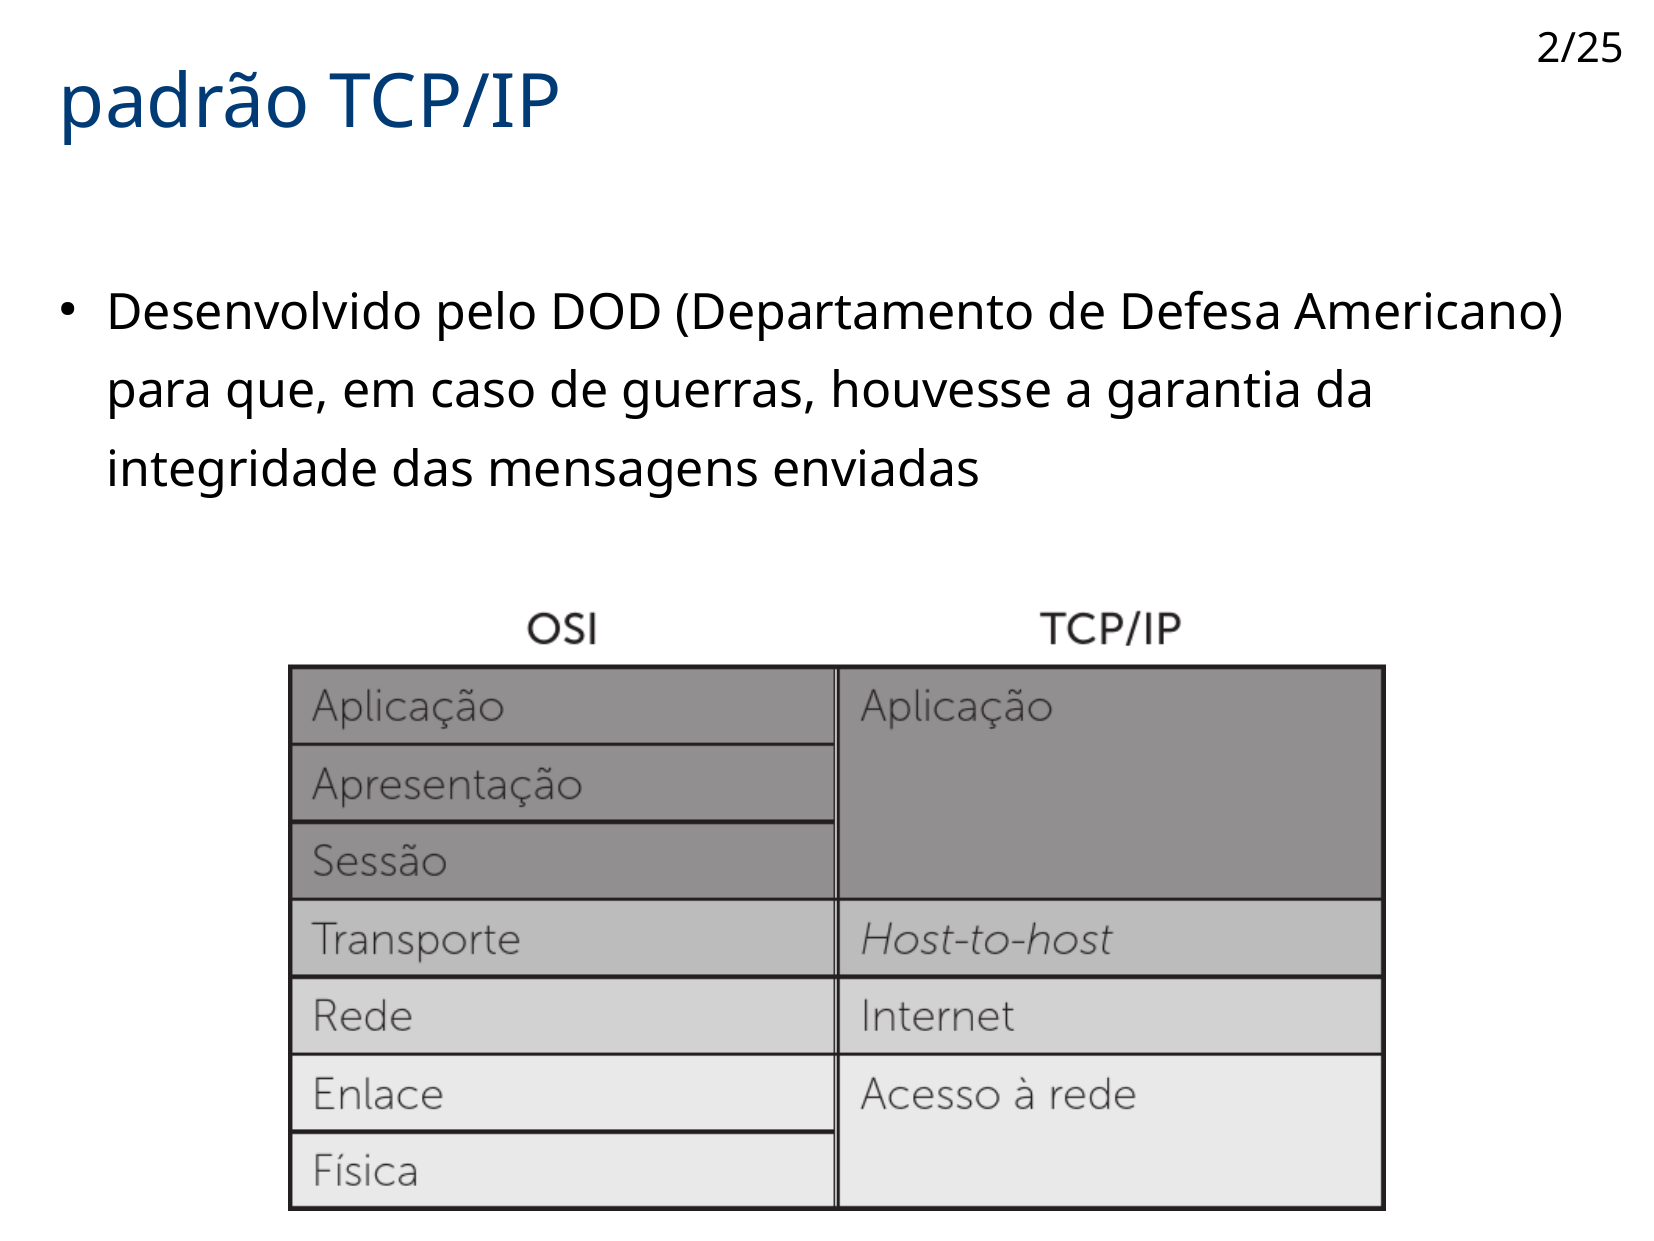

2
# padrão TCP/IP
Desenvolvido pelo DOD (Departamento de Defesa Americano) para que, em caso de guerras, houvesse a garantia da integridade das mensagens enviadas